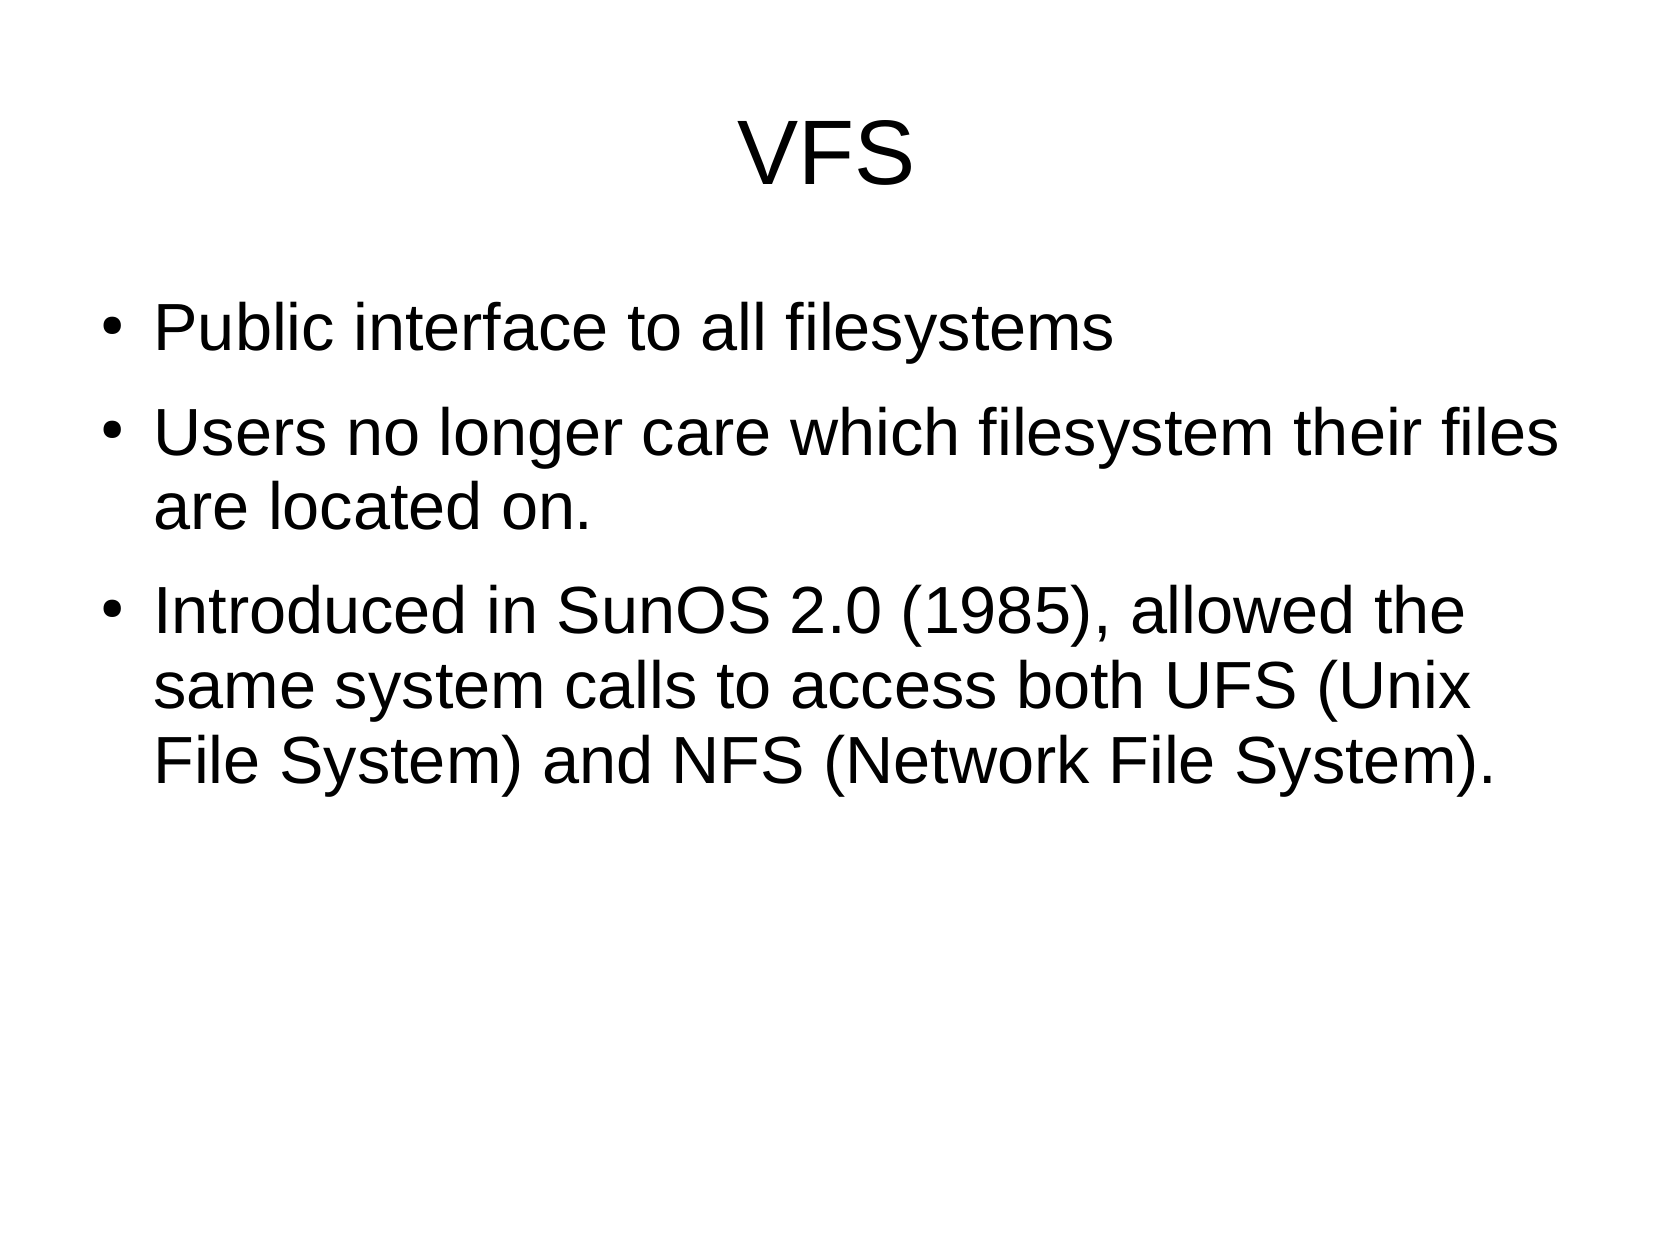

# VFS
Public interface to all filesystems
Users no longer care which filesystem their files are located on.
Introduced in SunOS 2.0 (1985), allowed the same system calls to access both UFS (Unix File System) and NFS (Network File System).